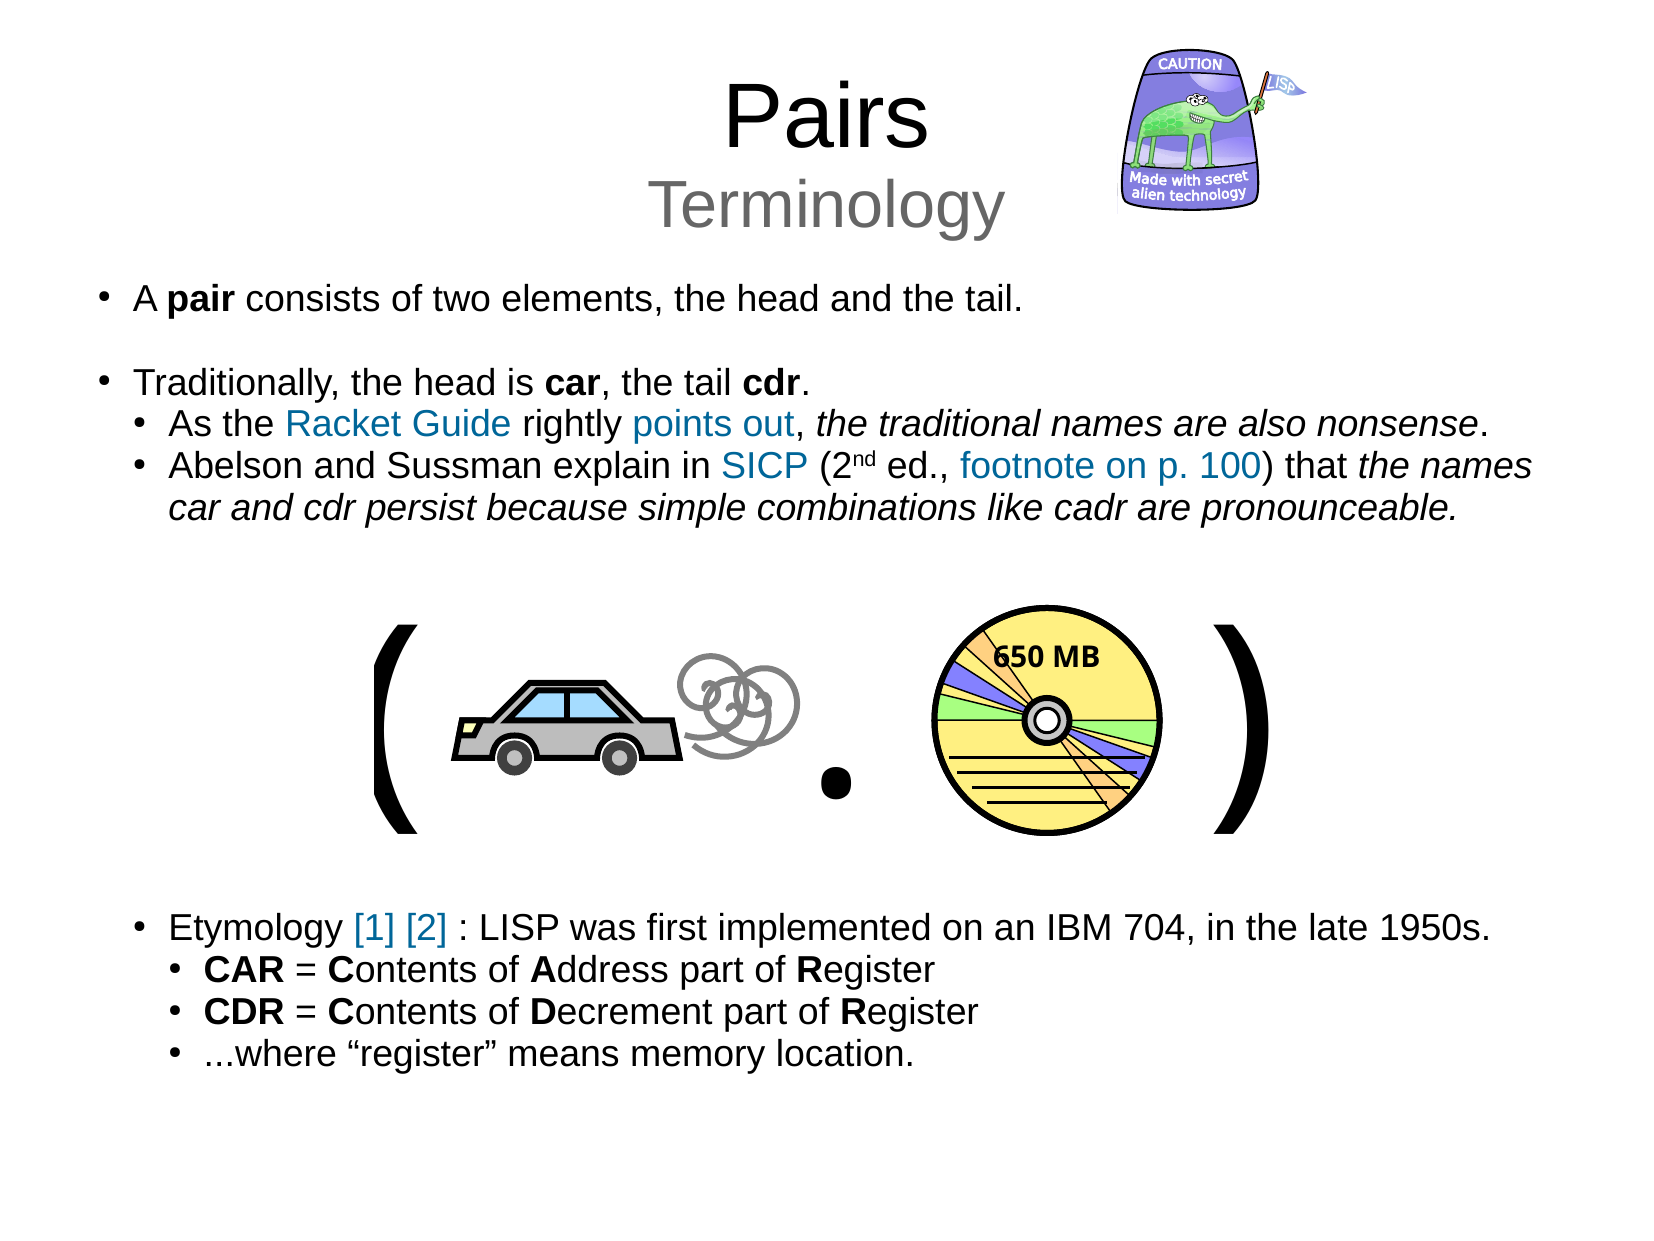

# Pairs Terminology
A pair consists of two elements, the head and the tail.
Traditionally, the head is car, the tail cdr.
As the Racket Guide rightly points out, the traditional names are also nonsense.
Abelson and Sussman explain in SICP (2nd ed., footnote on p. 100) that the names car and cdr persist because simple combinations like cadr are pronounceable.
Etymology [1] [2] : LISP was first implemented on an IBM 704, in the late 1950s.
CAR = Contents of Address part of Register
CDR = Contents of Decrement part of Register
...where “register” means memory location.